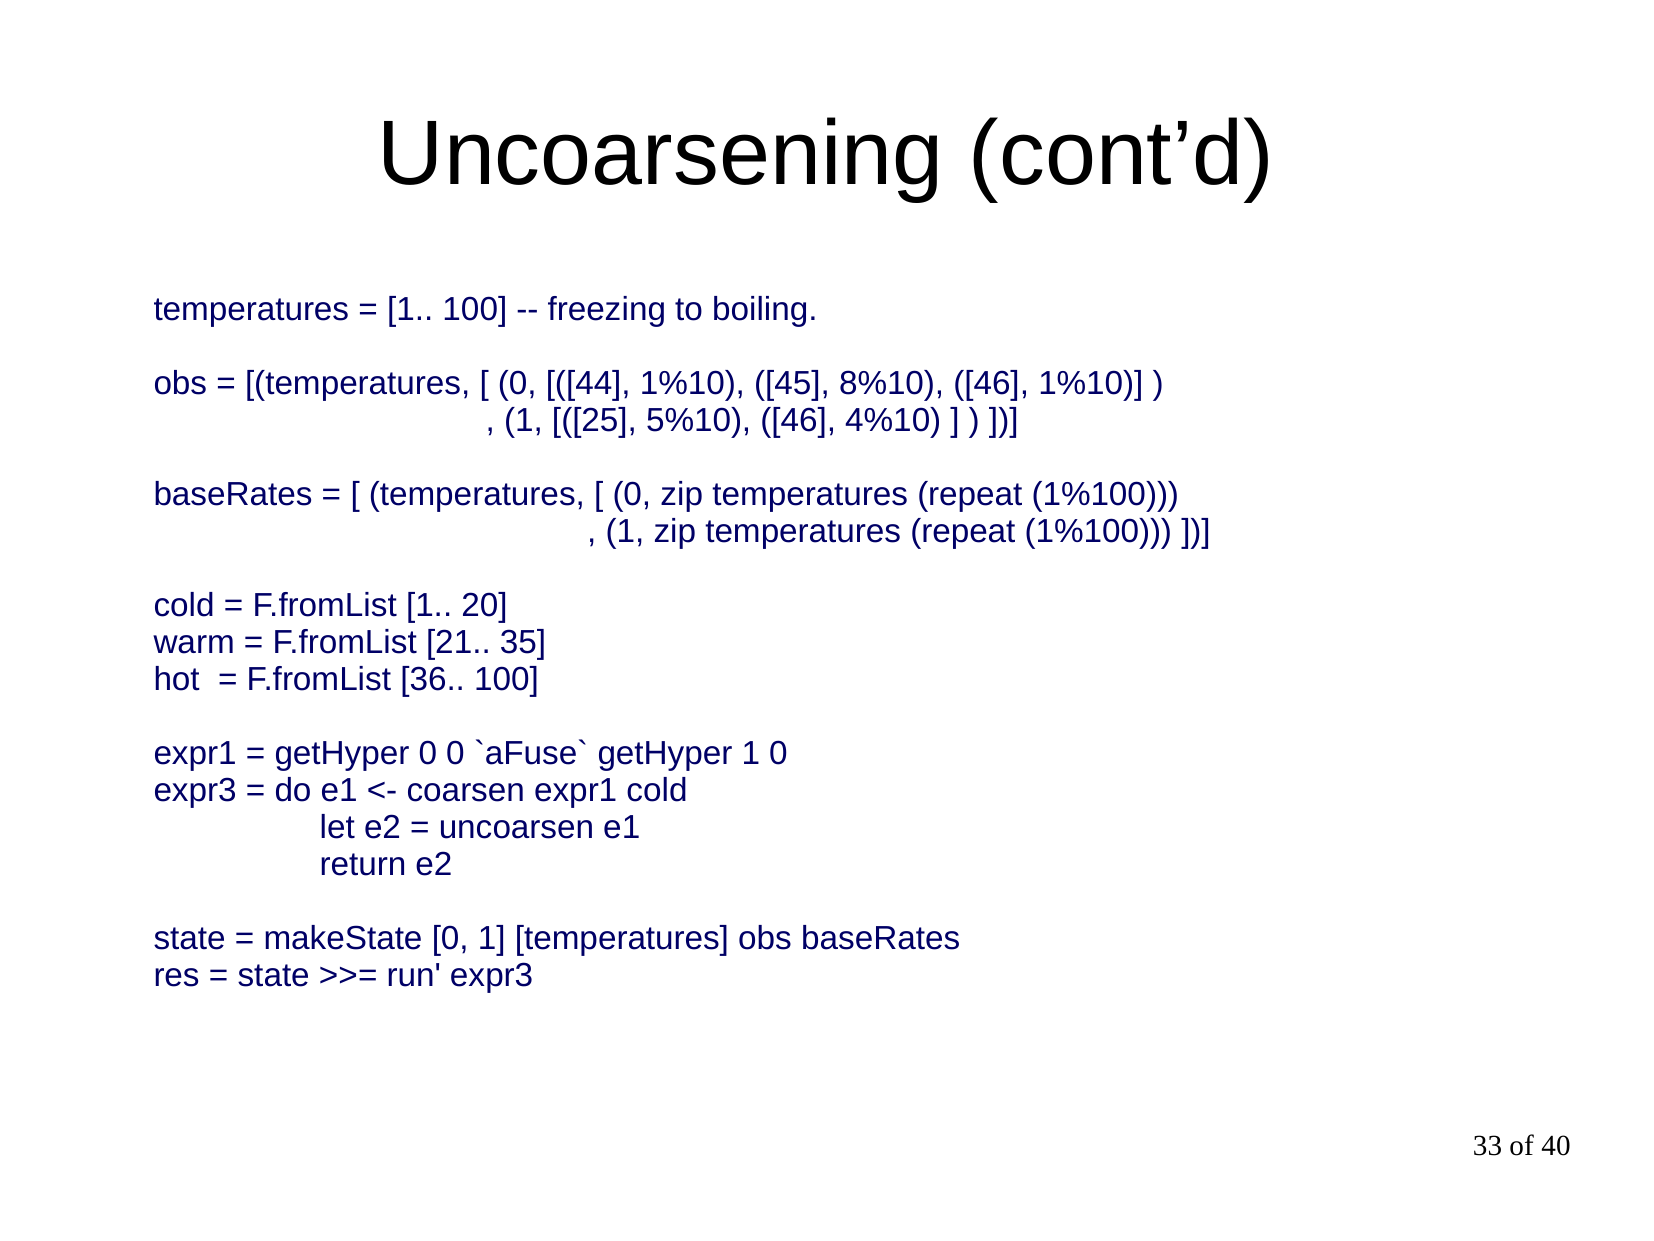

# Uncoarsening (cont’d)
temperatures = [1.. 100] -- freezing to boiling.
obs = [(temperatures, [ (0, [([44], 1%10), ([45], 8%10), ([46], 1%10)] )
 , (1, [([25], 5%10), ([46], 4%10) ] ) ])]
baseRates = [ (temperatures, [ (0, zip temperatures (repeat (1%100)))
 , (1, zip temperatures (repeat (1%100))) ])]
cold = F.fromList [1.. 20]
warm = F.fromList [21.. 35]
hot = F.fromList [36.. 100]
expr1 = getHyper 0 0 `aFuse` getHyper 1 0
expr3 = do e1 <- coarsen expr1 cold
 let e2 = uncoarsen e1
 return e2
state = makeState [0, 1] [temperatures] obs baseRates
res = state >>= run' expr3
33